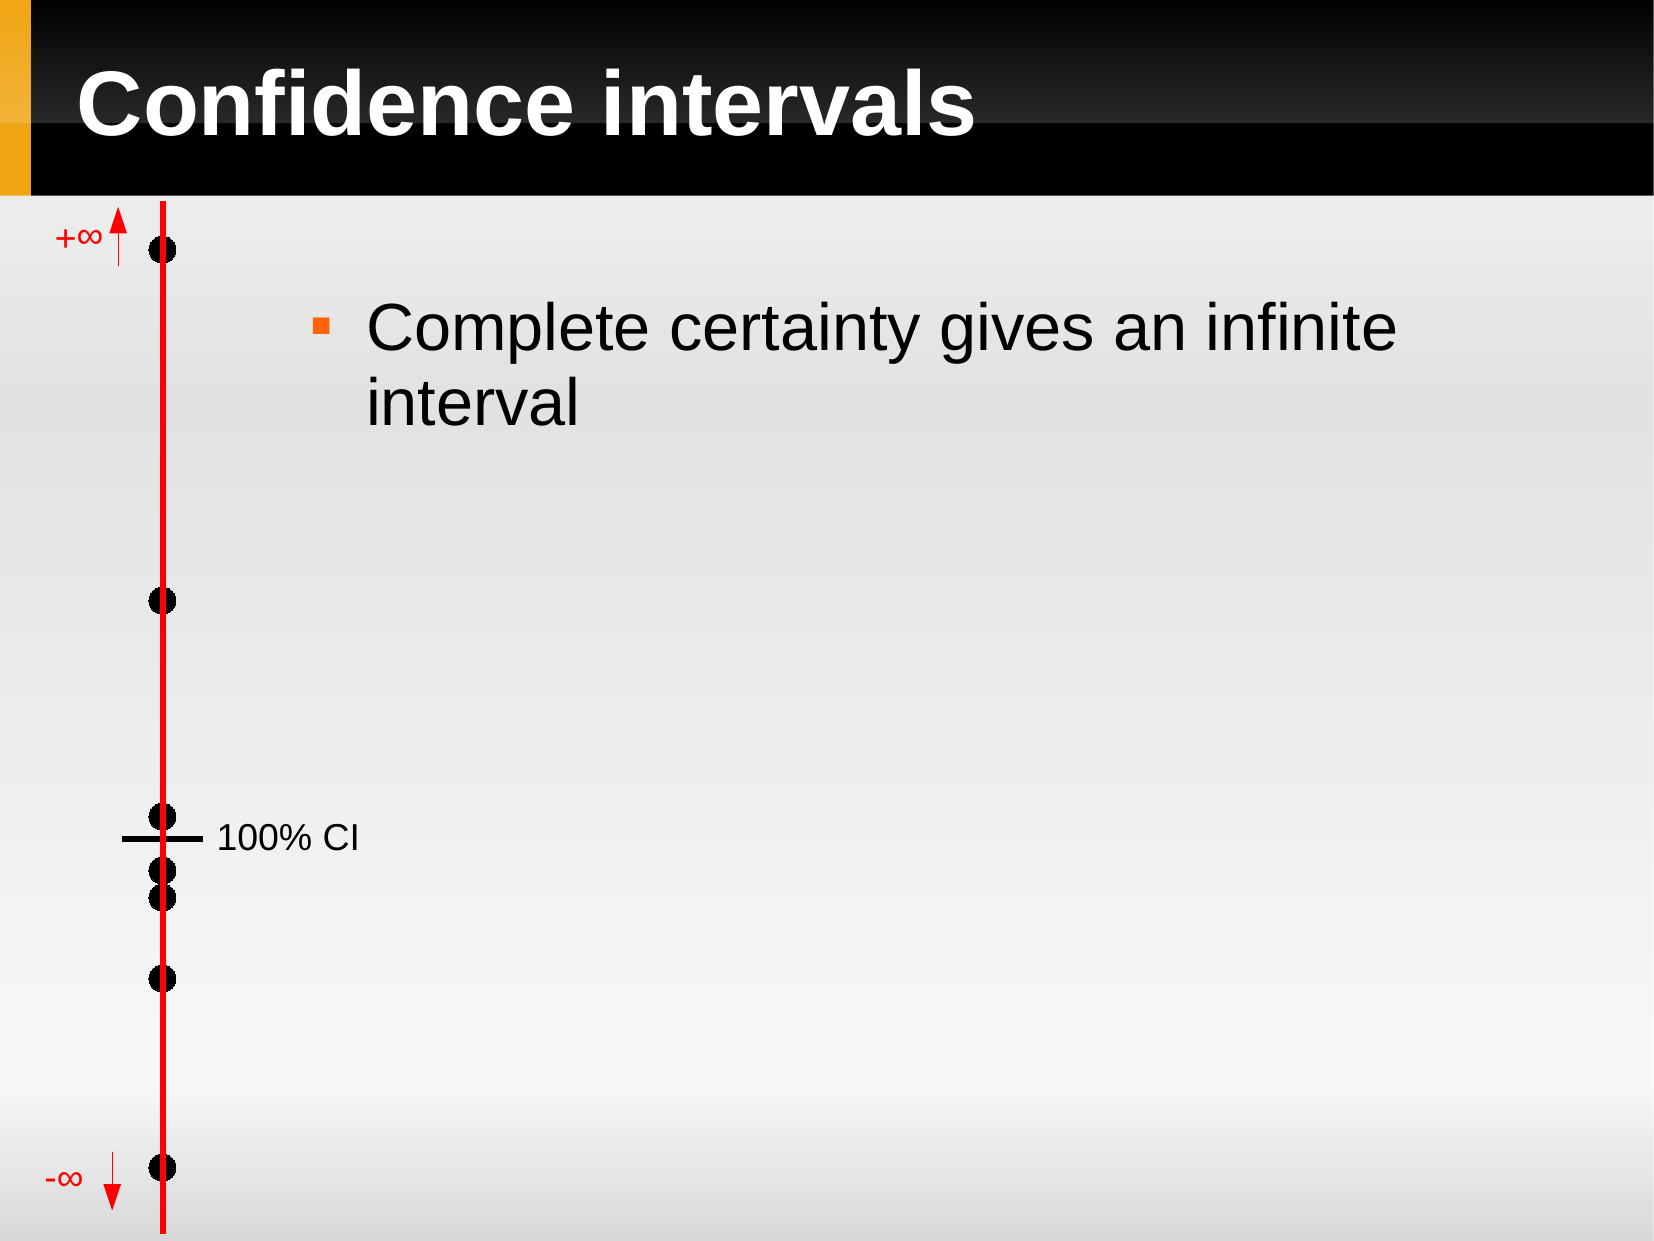

# Confidence intervals
∞+
Complete certainty gives an infinite interval
100% CI
-∞